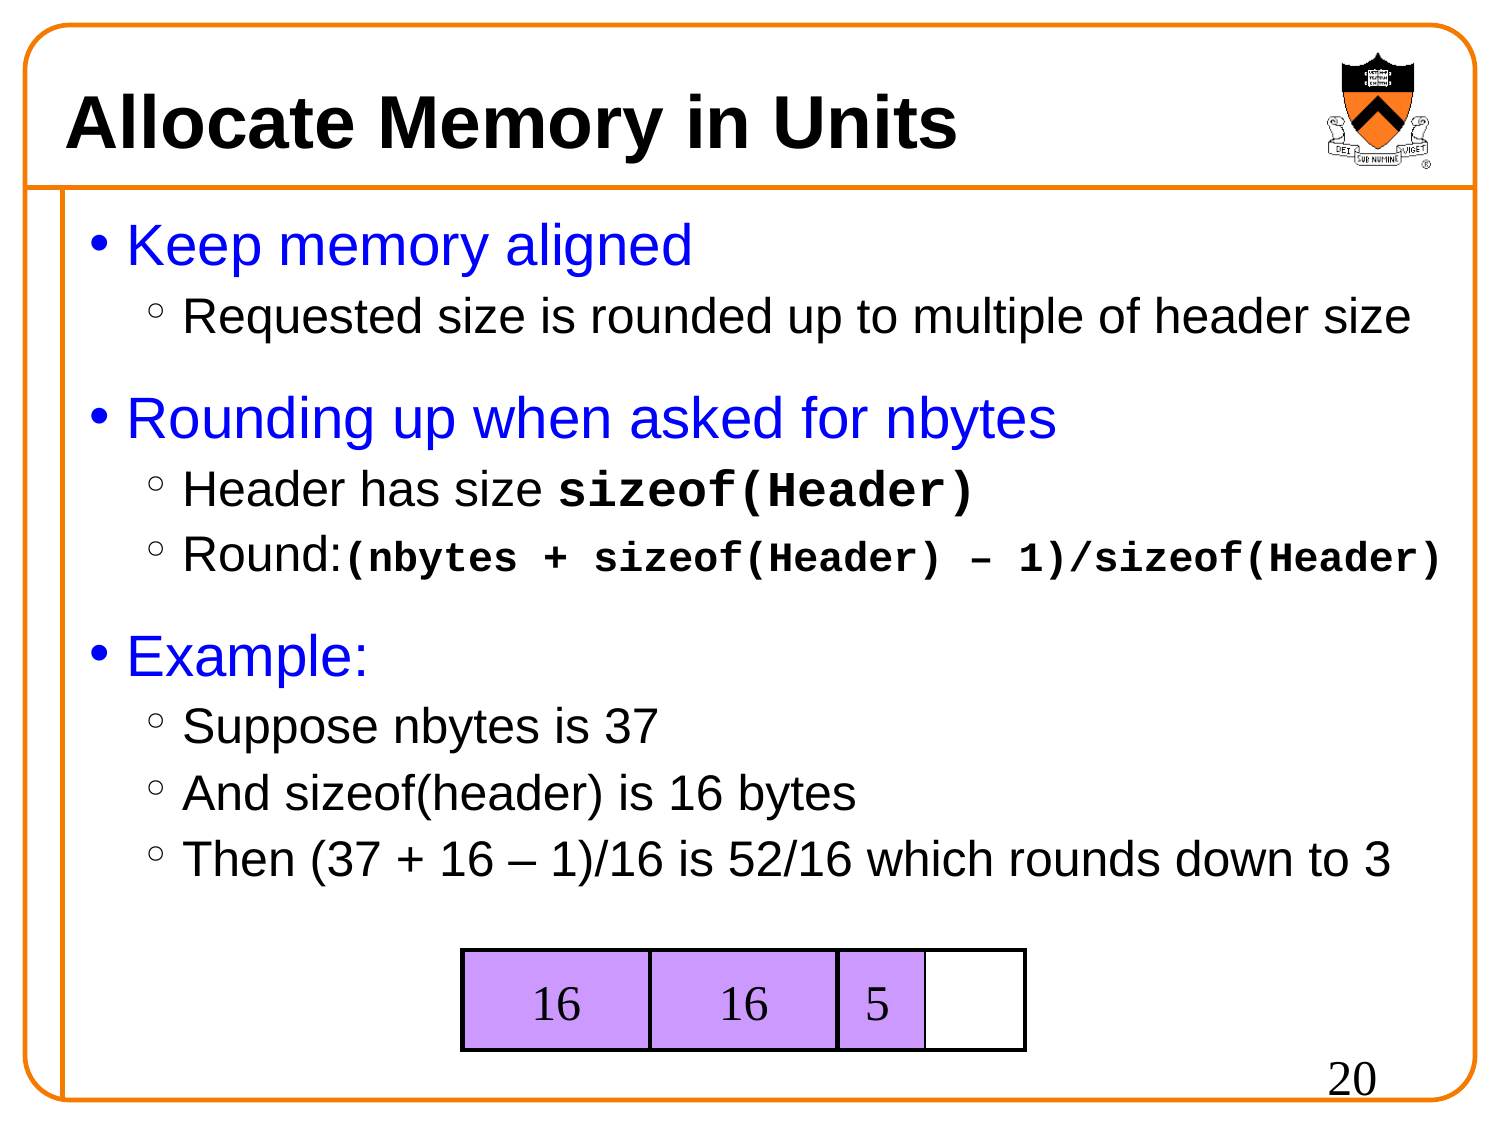

# Allocate Memory in Units
Keep memory aligned
Requested size is rounded up to multiple of header size
Rounding up when asked for nbytes
Header has size sizeof(Header)
Round:(nbytes + sizeof(Header) – 1)/sizeof(Header)
Example:
Suppose nbytes is 37
And sizeof(header) is 16 bytes
Then (37 + 16 – 1)/16 is 52/16 which rounds down to 3
16
16
5
20